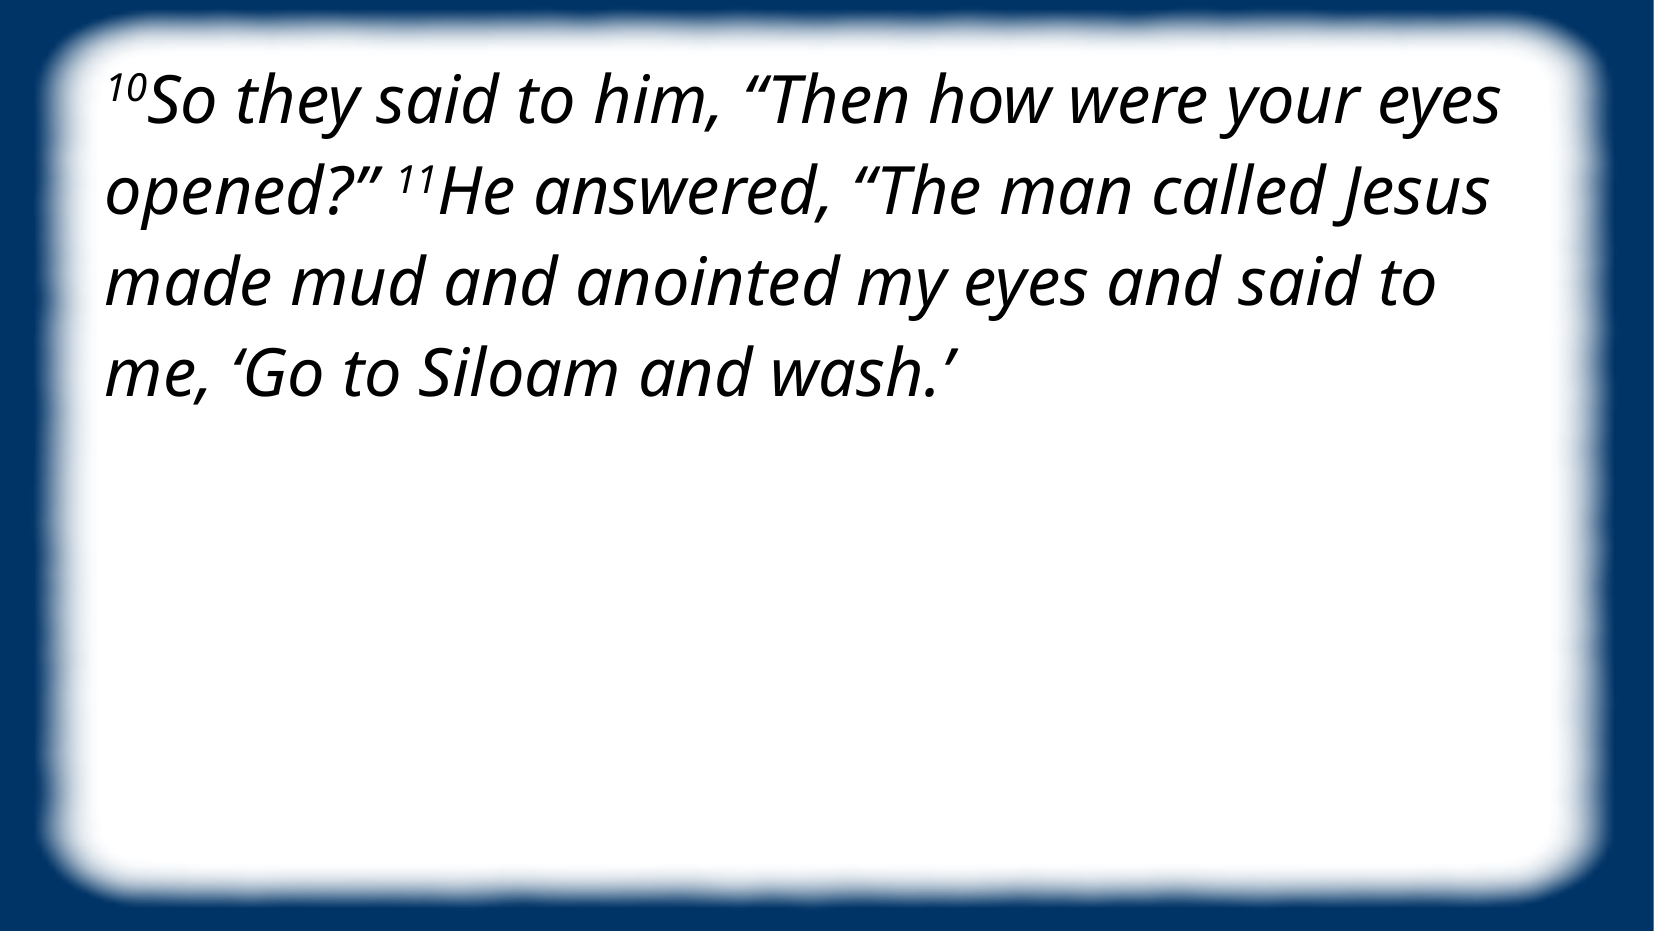

10So they said to him, “Then how were your eyes opened?” 11He answered, “The man called Jesus made mud and anointed my eyes and said to me, ‘Go to Siloam and wash.’